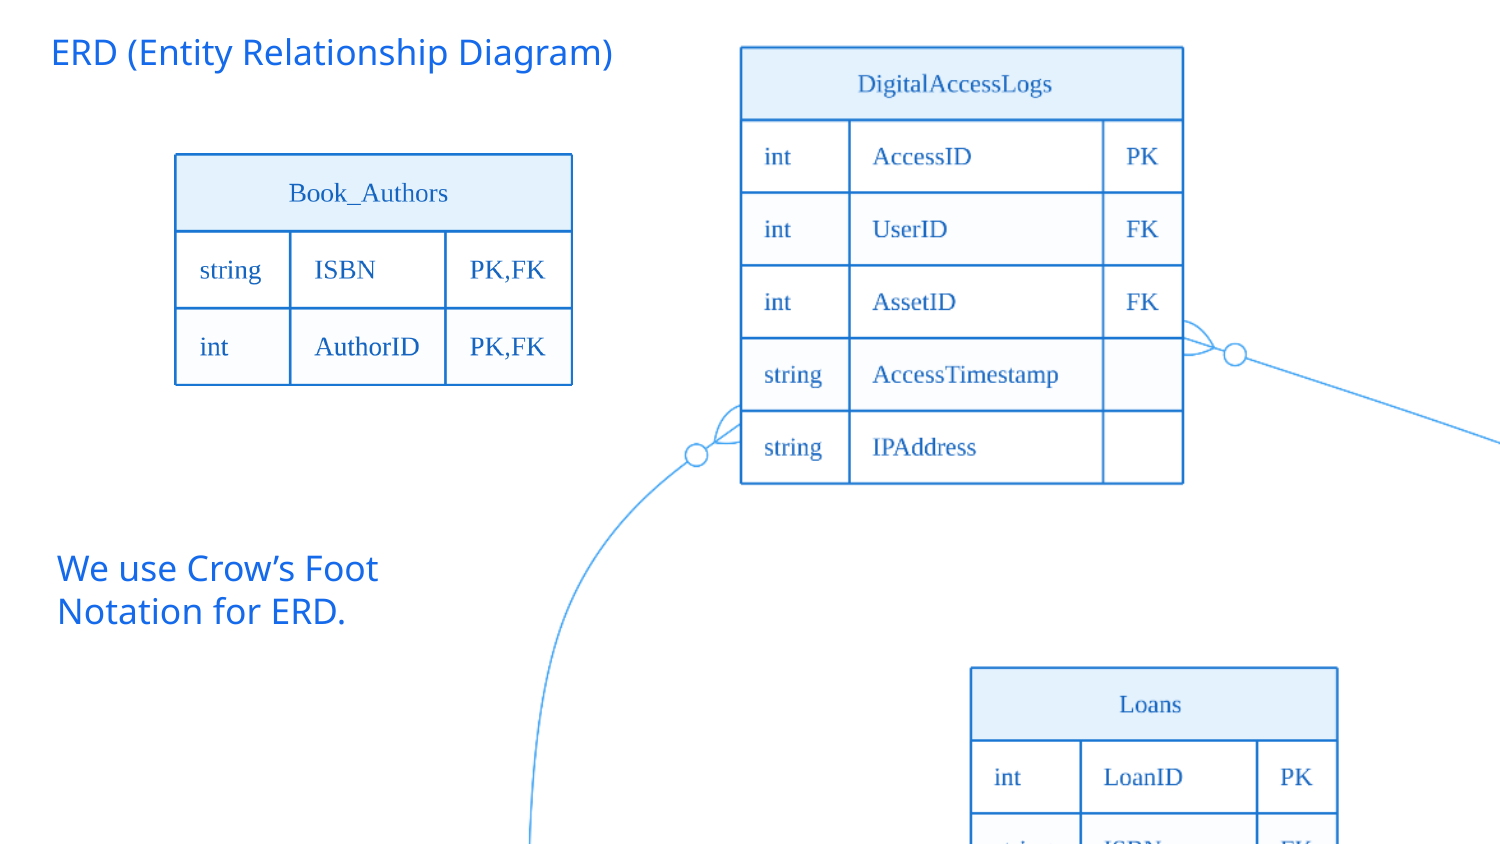

# ERD (Entity Relationship Diagram)
We use Crow’s Foot Notation for ERD.